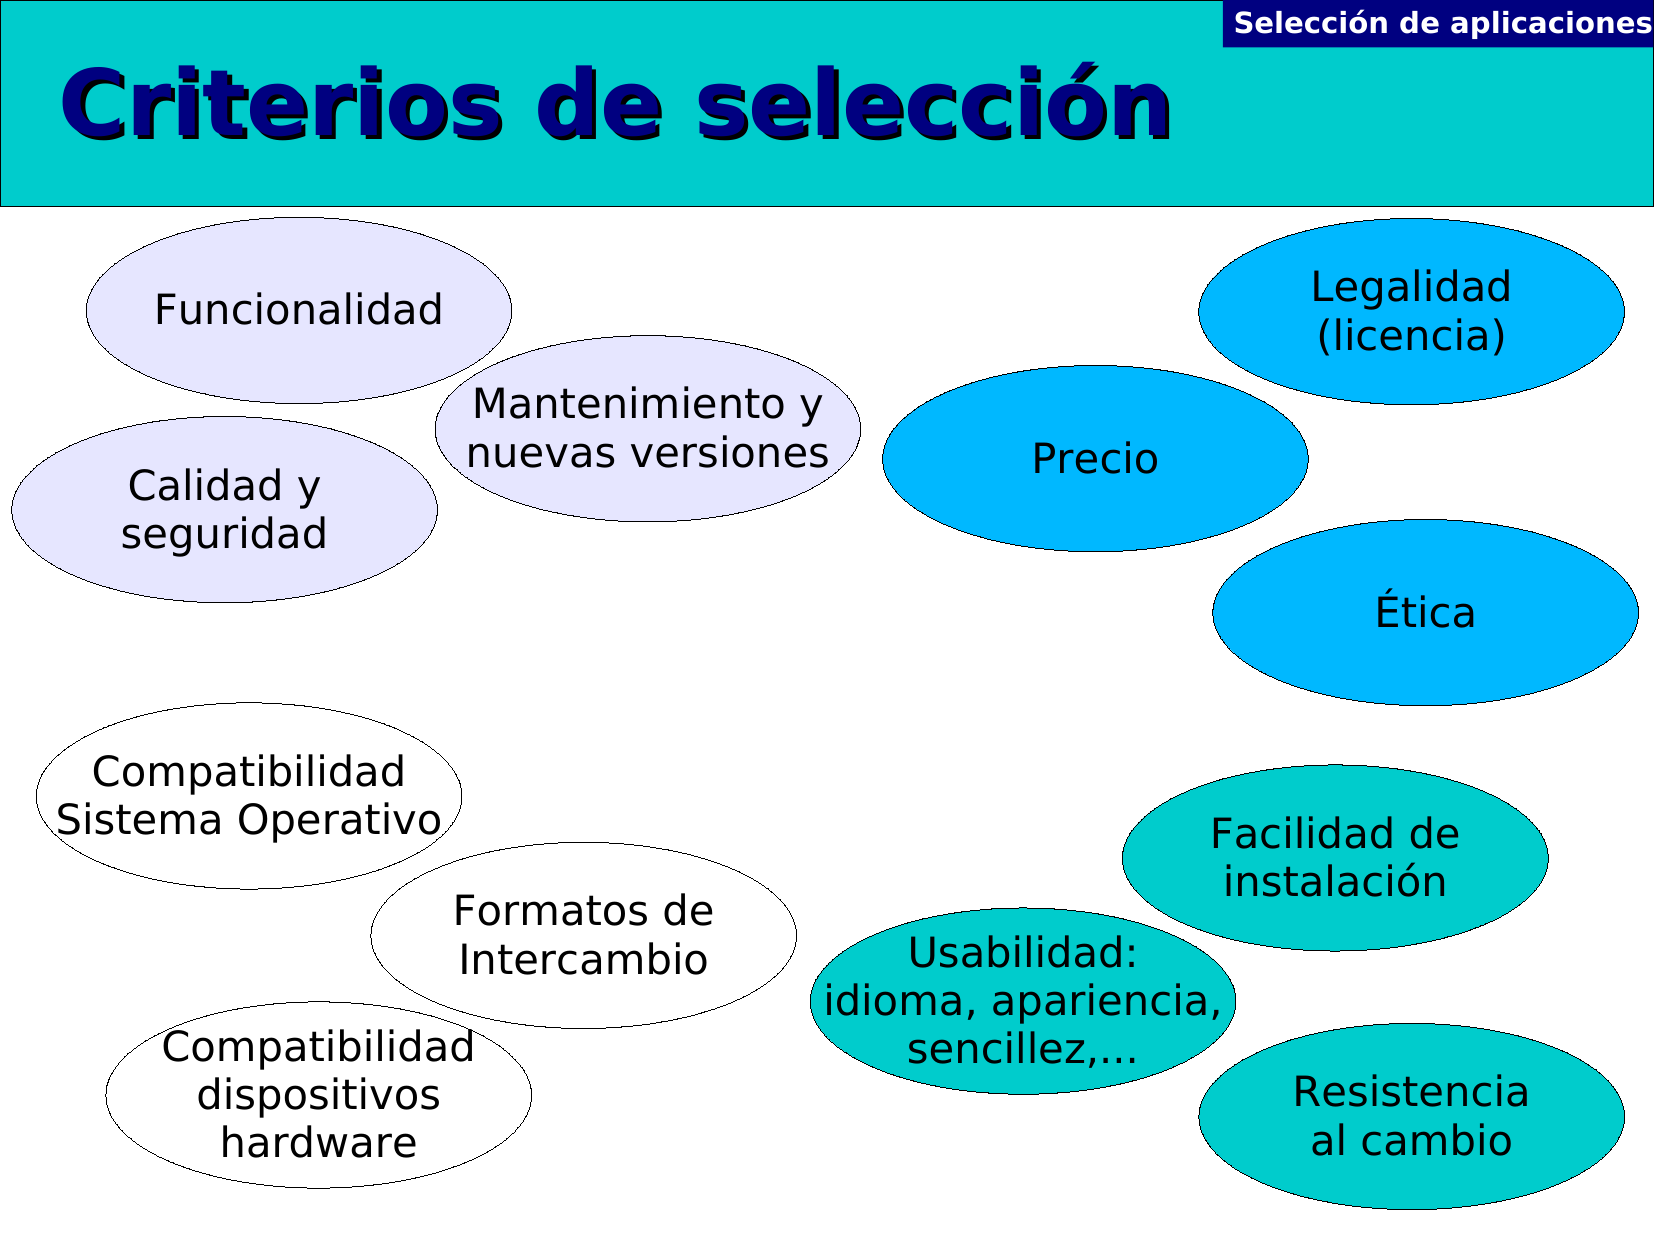

Selección de aplicaciones
# Criterios de selección
Funcionalidad
Legalidad
(licencia)
Mantenimiento y
nuevas versiones
Precio
Calidad y
seguridad
Ética
Compatibilidad
Sistema Operativo
Facilidad de
instalación
Formatos de
Intercambio
Usabilidad:
idioma, apariencia,
sencillez,...
Compatibilidad
dispositivos
hardware
Resistencia
al cambio